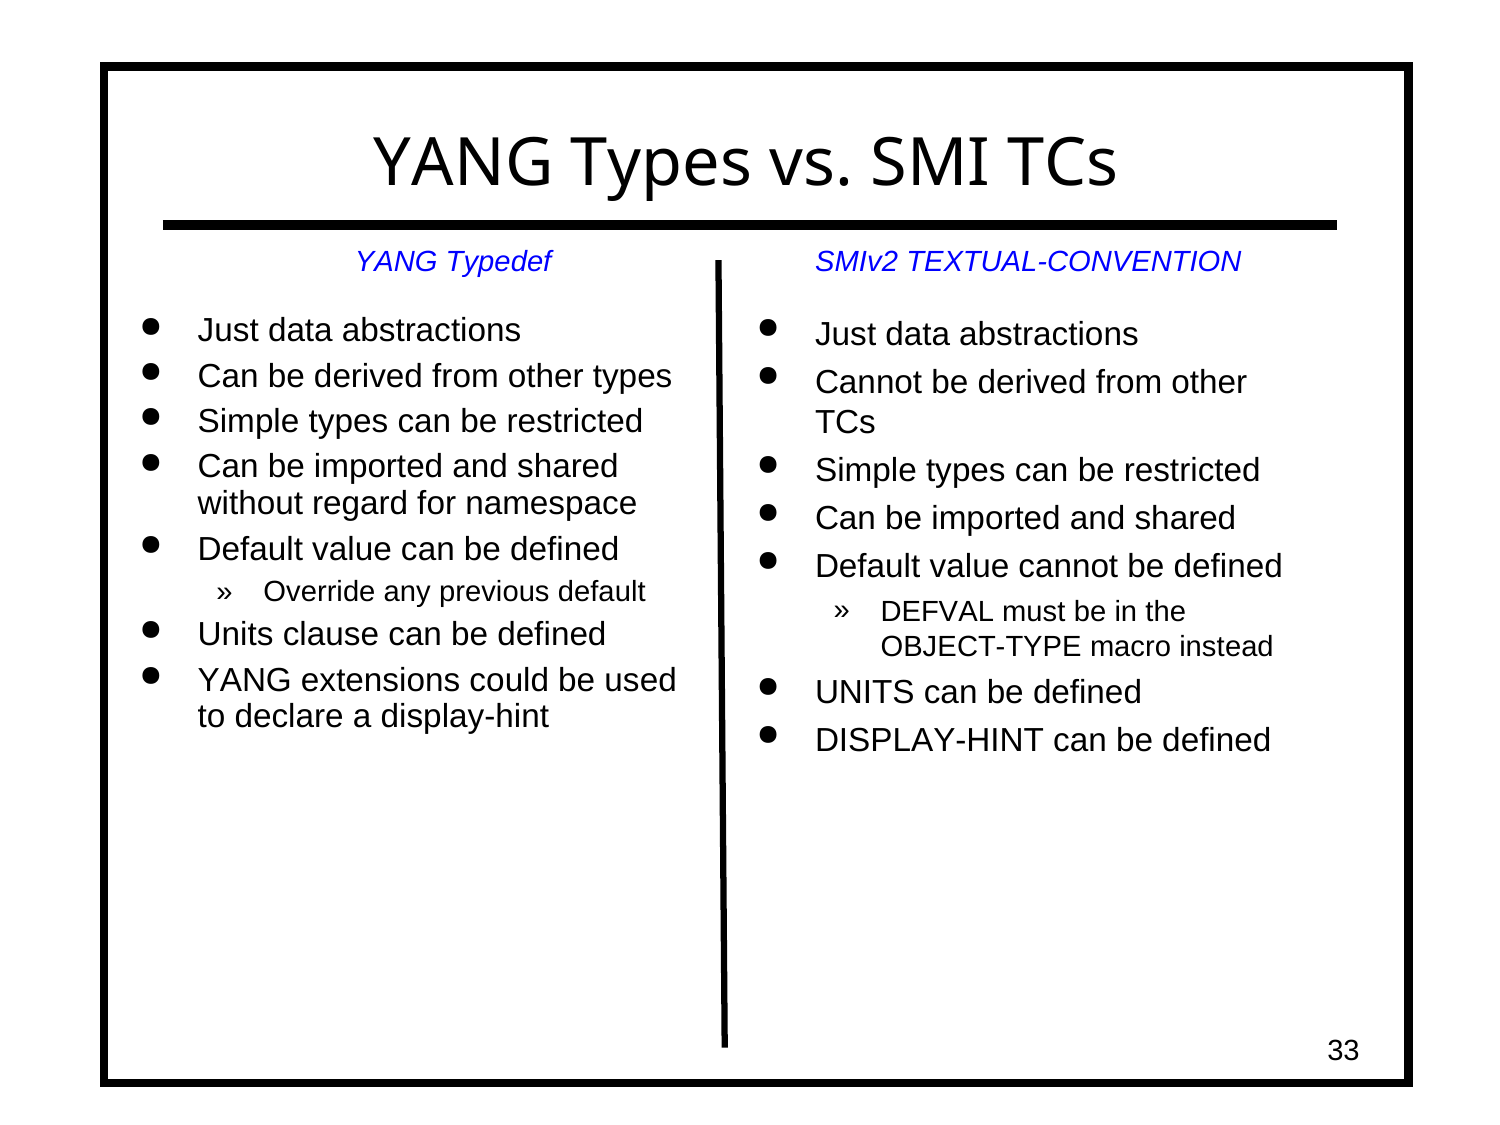

# YANG Types vs. SMI TCs
YANG Typedef
SMIv2 TEXTUAL-CONVENTION
Just data abstractions
Can be derived from other types
Simple types can be restricted
Can be imported and shared without regard for namespace
Default value can be defined
Override any previous default
Units clause can be defined
YANG extensions could be used to declare a display-hint
Just data abstractions
Cannot be derived from other TCs
Simple types can be restricted
Can be imported and shared
Default value cannot be defined
DEFVAL must be in the OBJECT-TYPE macro instead
UNITS can be defined
DISPLAY-HINT can be defined
33